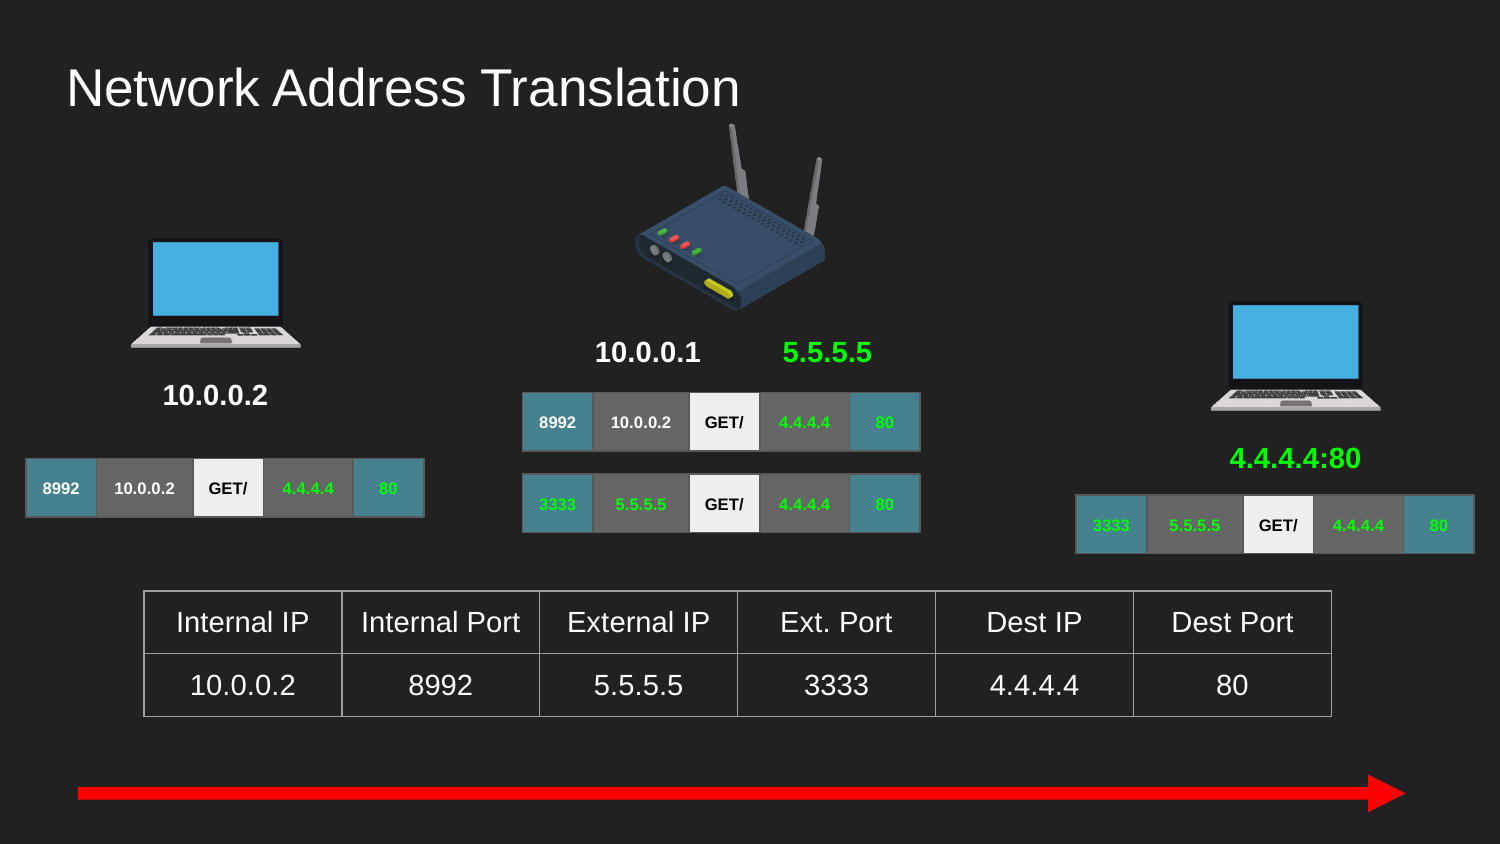

# Network Address Translation
10.0.0.1
5.5.5.5
10.0.0.2
4.4.4.4:80
8992
10.0.0.2
GET/
4.4.4.4
80
8992
10.0.0.2
GET/
4.4.4.4
80
3333
5.5.5.5
GET/
4.4.4.4
80
3333
5.5.5.5
GET/
4.4.4.4
80
| Internal IP | Internal Port | External IP | Ext. Port | Dest IP | Dest Port |
| --- | --- | --- | --- | --- | --- |
| 10.0.0.2 | 8992 | 5.5.5.5 | 3333 | 4.4.4.4 | 80 |